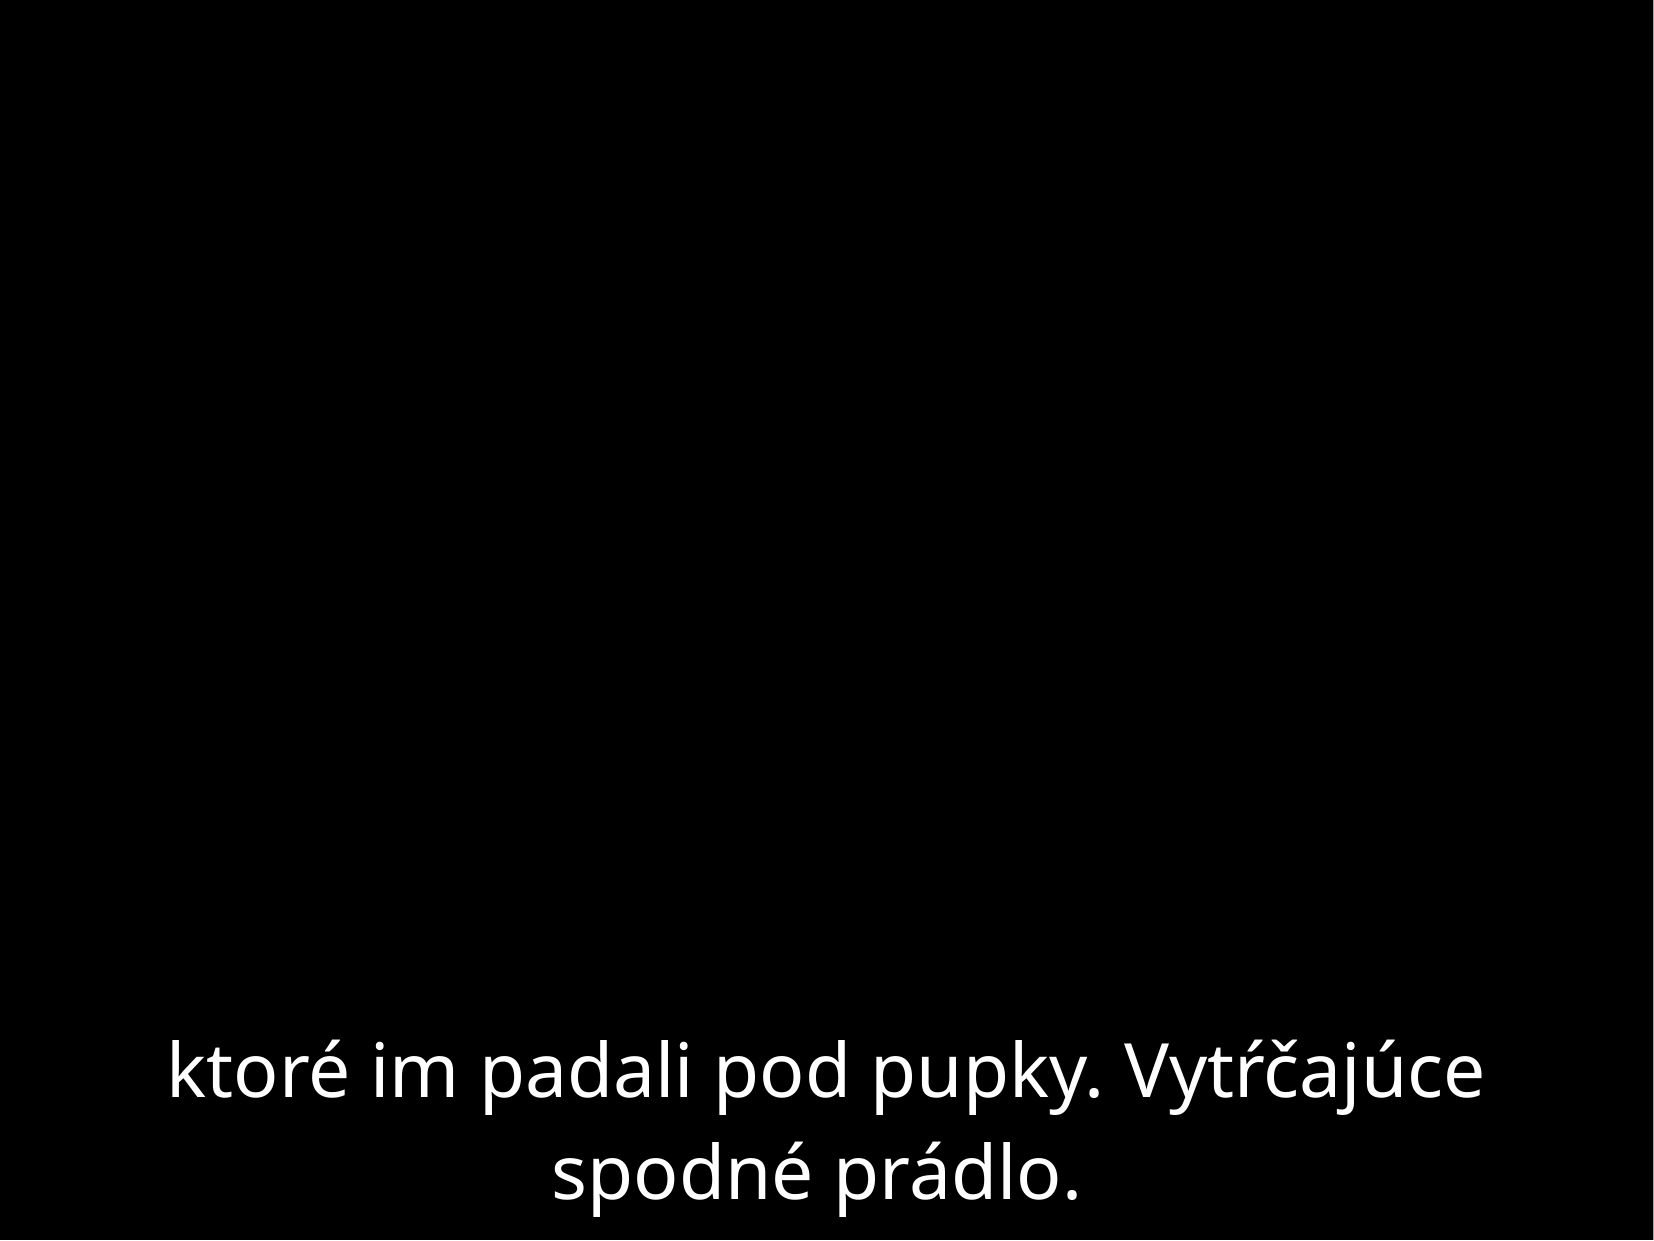

# ktoré im padali pod pupky. Vytŕčajúce spodné prádlo.